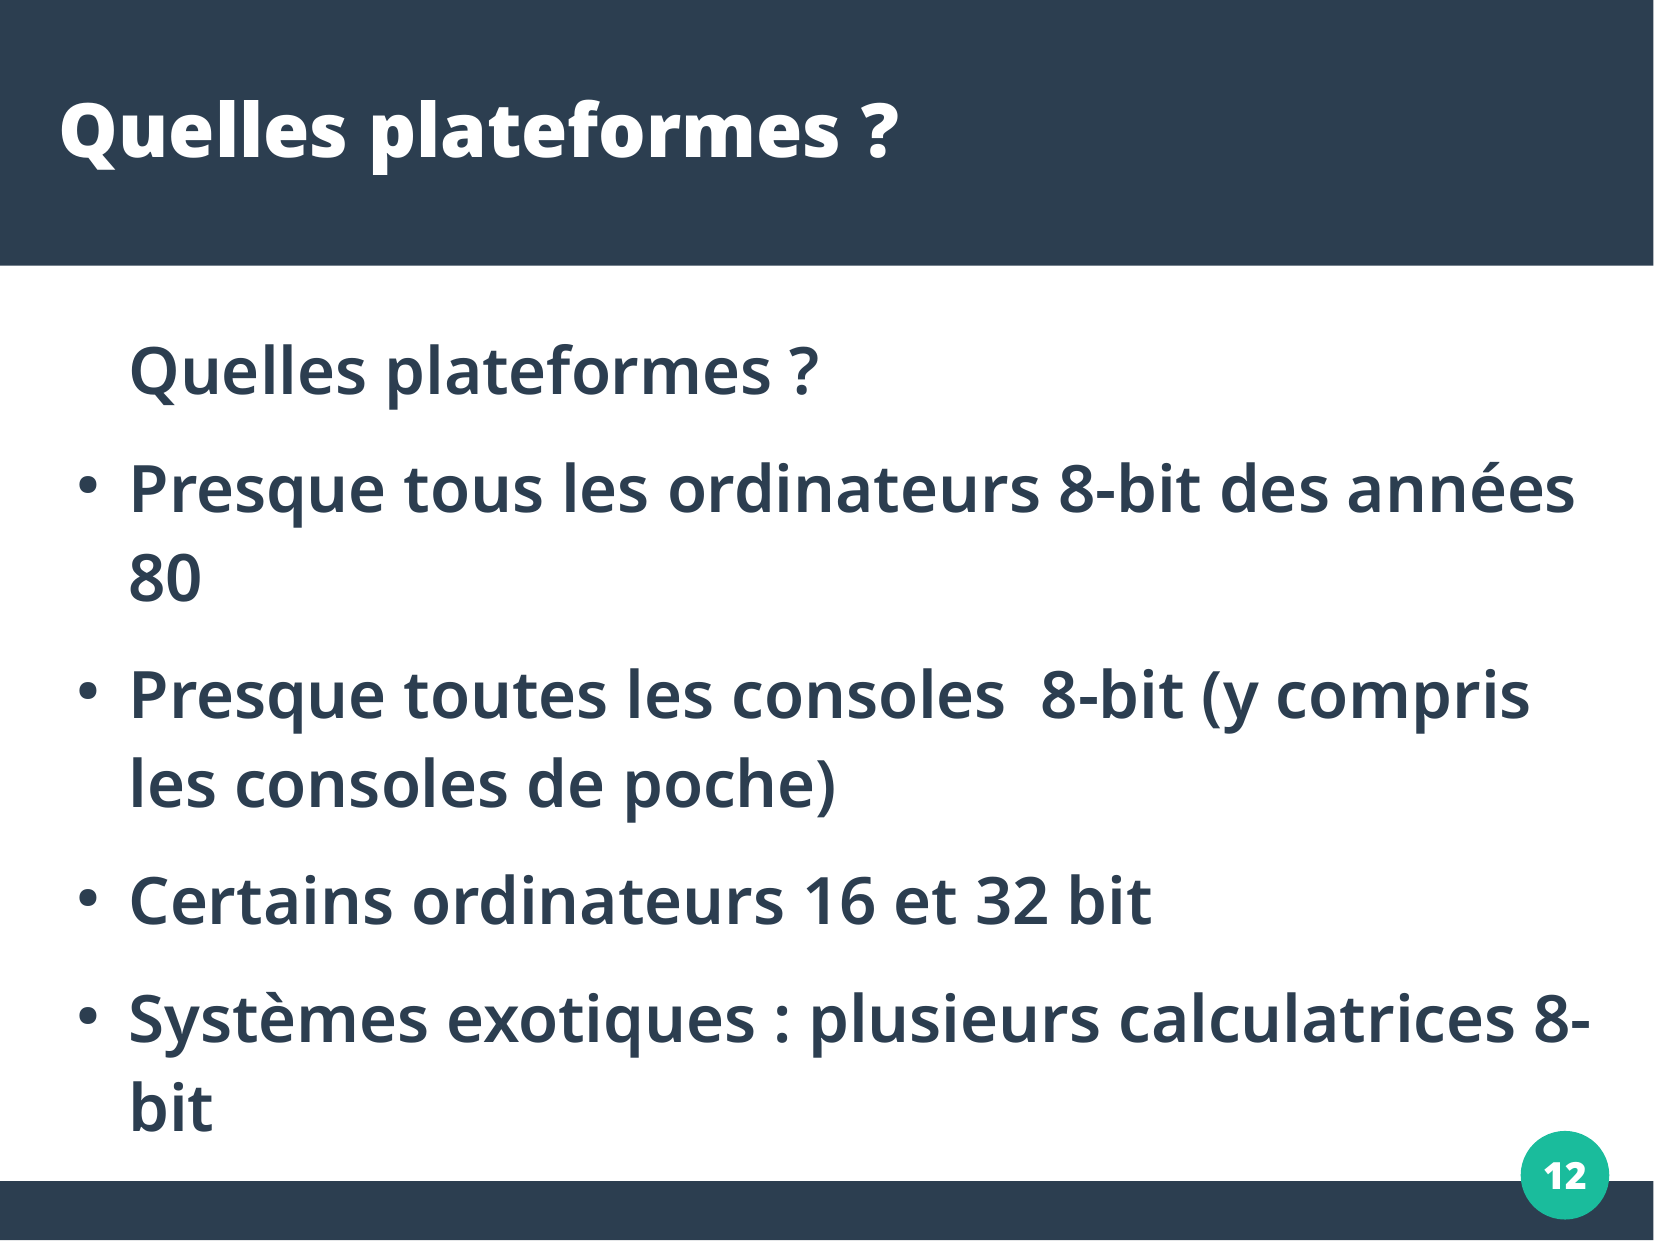

# Quelles plateformes ?
Quelles plateformes ?
Presque tous les ordinateurs 8-bit des années 80
Presque toutes les consoles 8-bit (y compris les consoles de poche)
Certains ordinateurs 16 et 32 bit
Systèmes exotiques : plusieurs calculatrices 8-bit
12